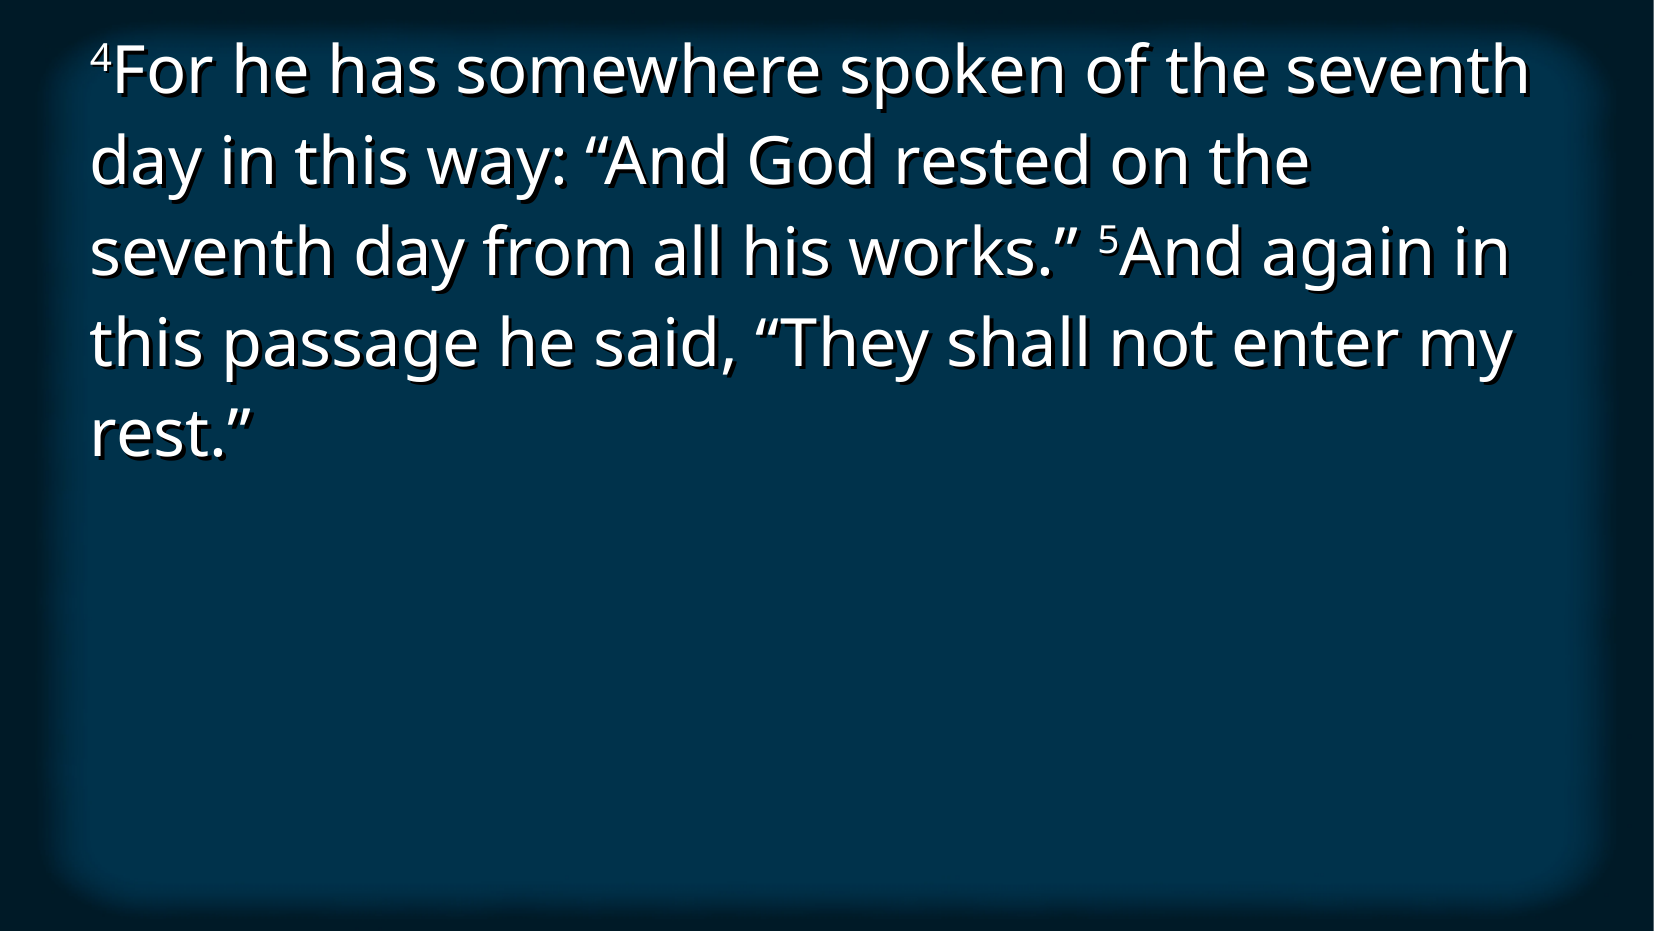

4For he has somewhere spoken of the seventh day in this way: “And God rested on the seventh day from all his works.” 5And again in this passage he said, “They shall not enter my rest.”